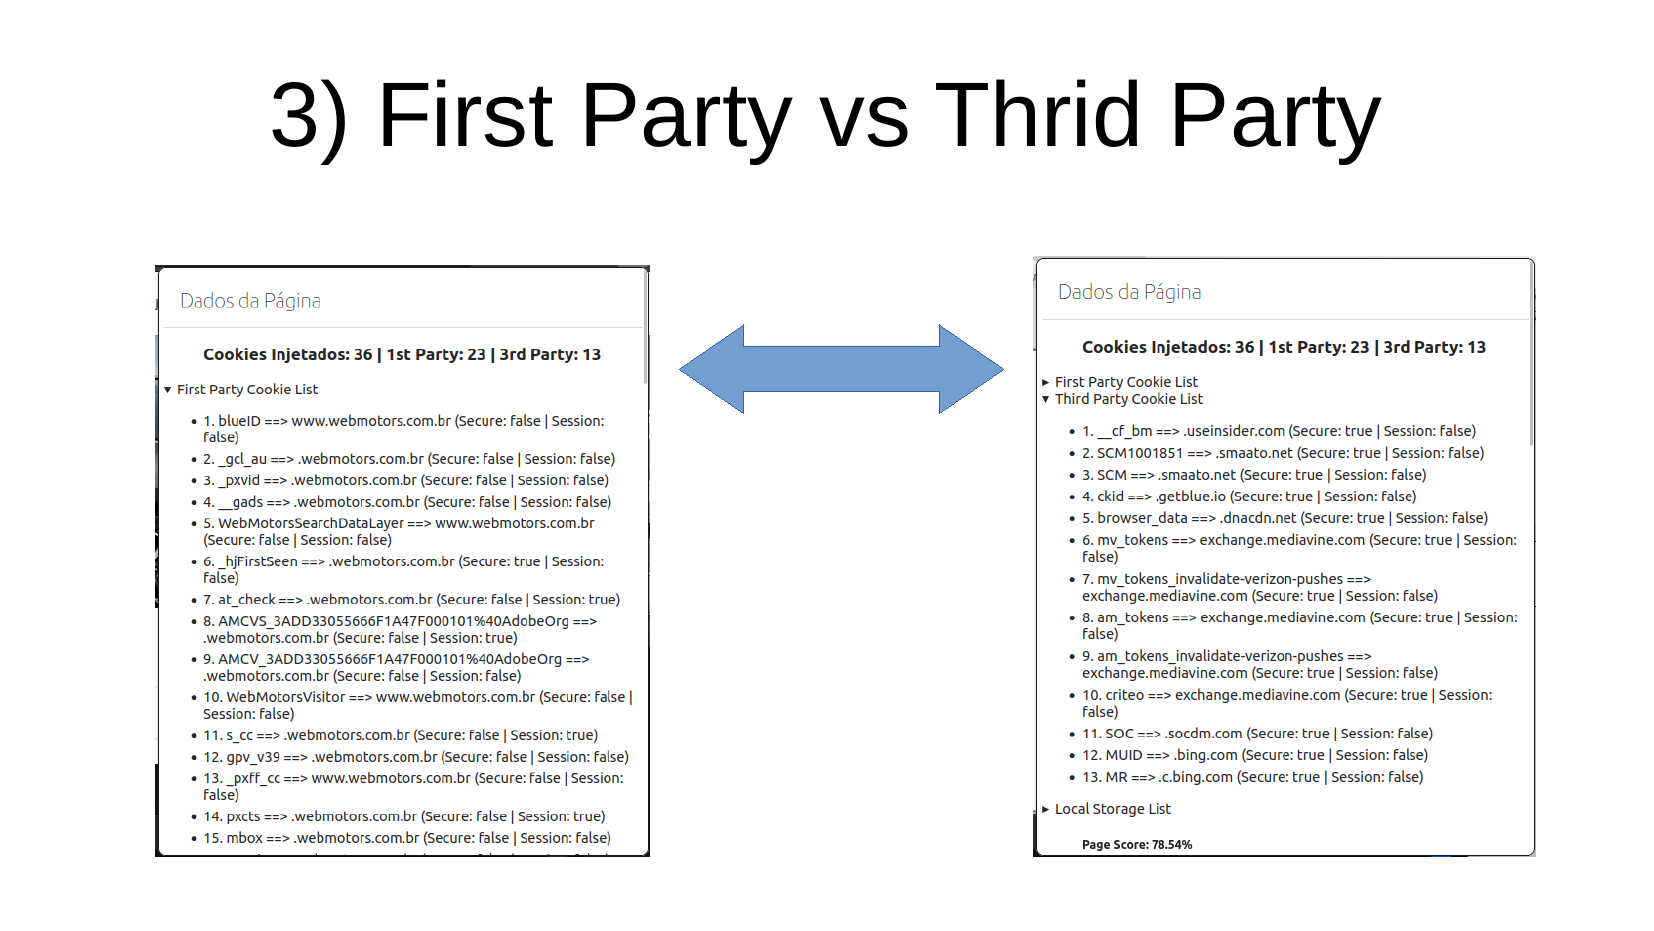

# 3) First Party vs Thrid Party